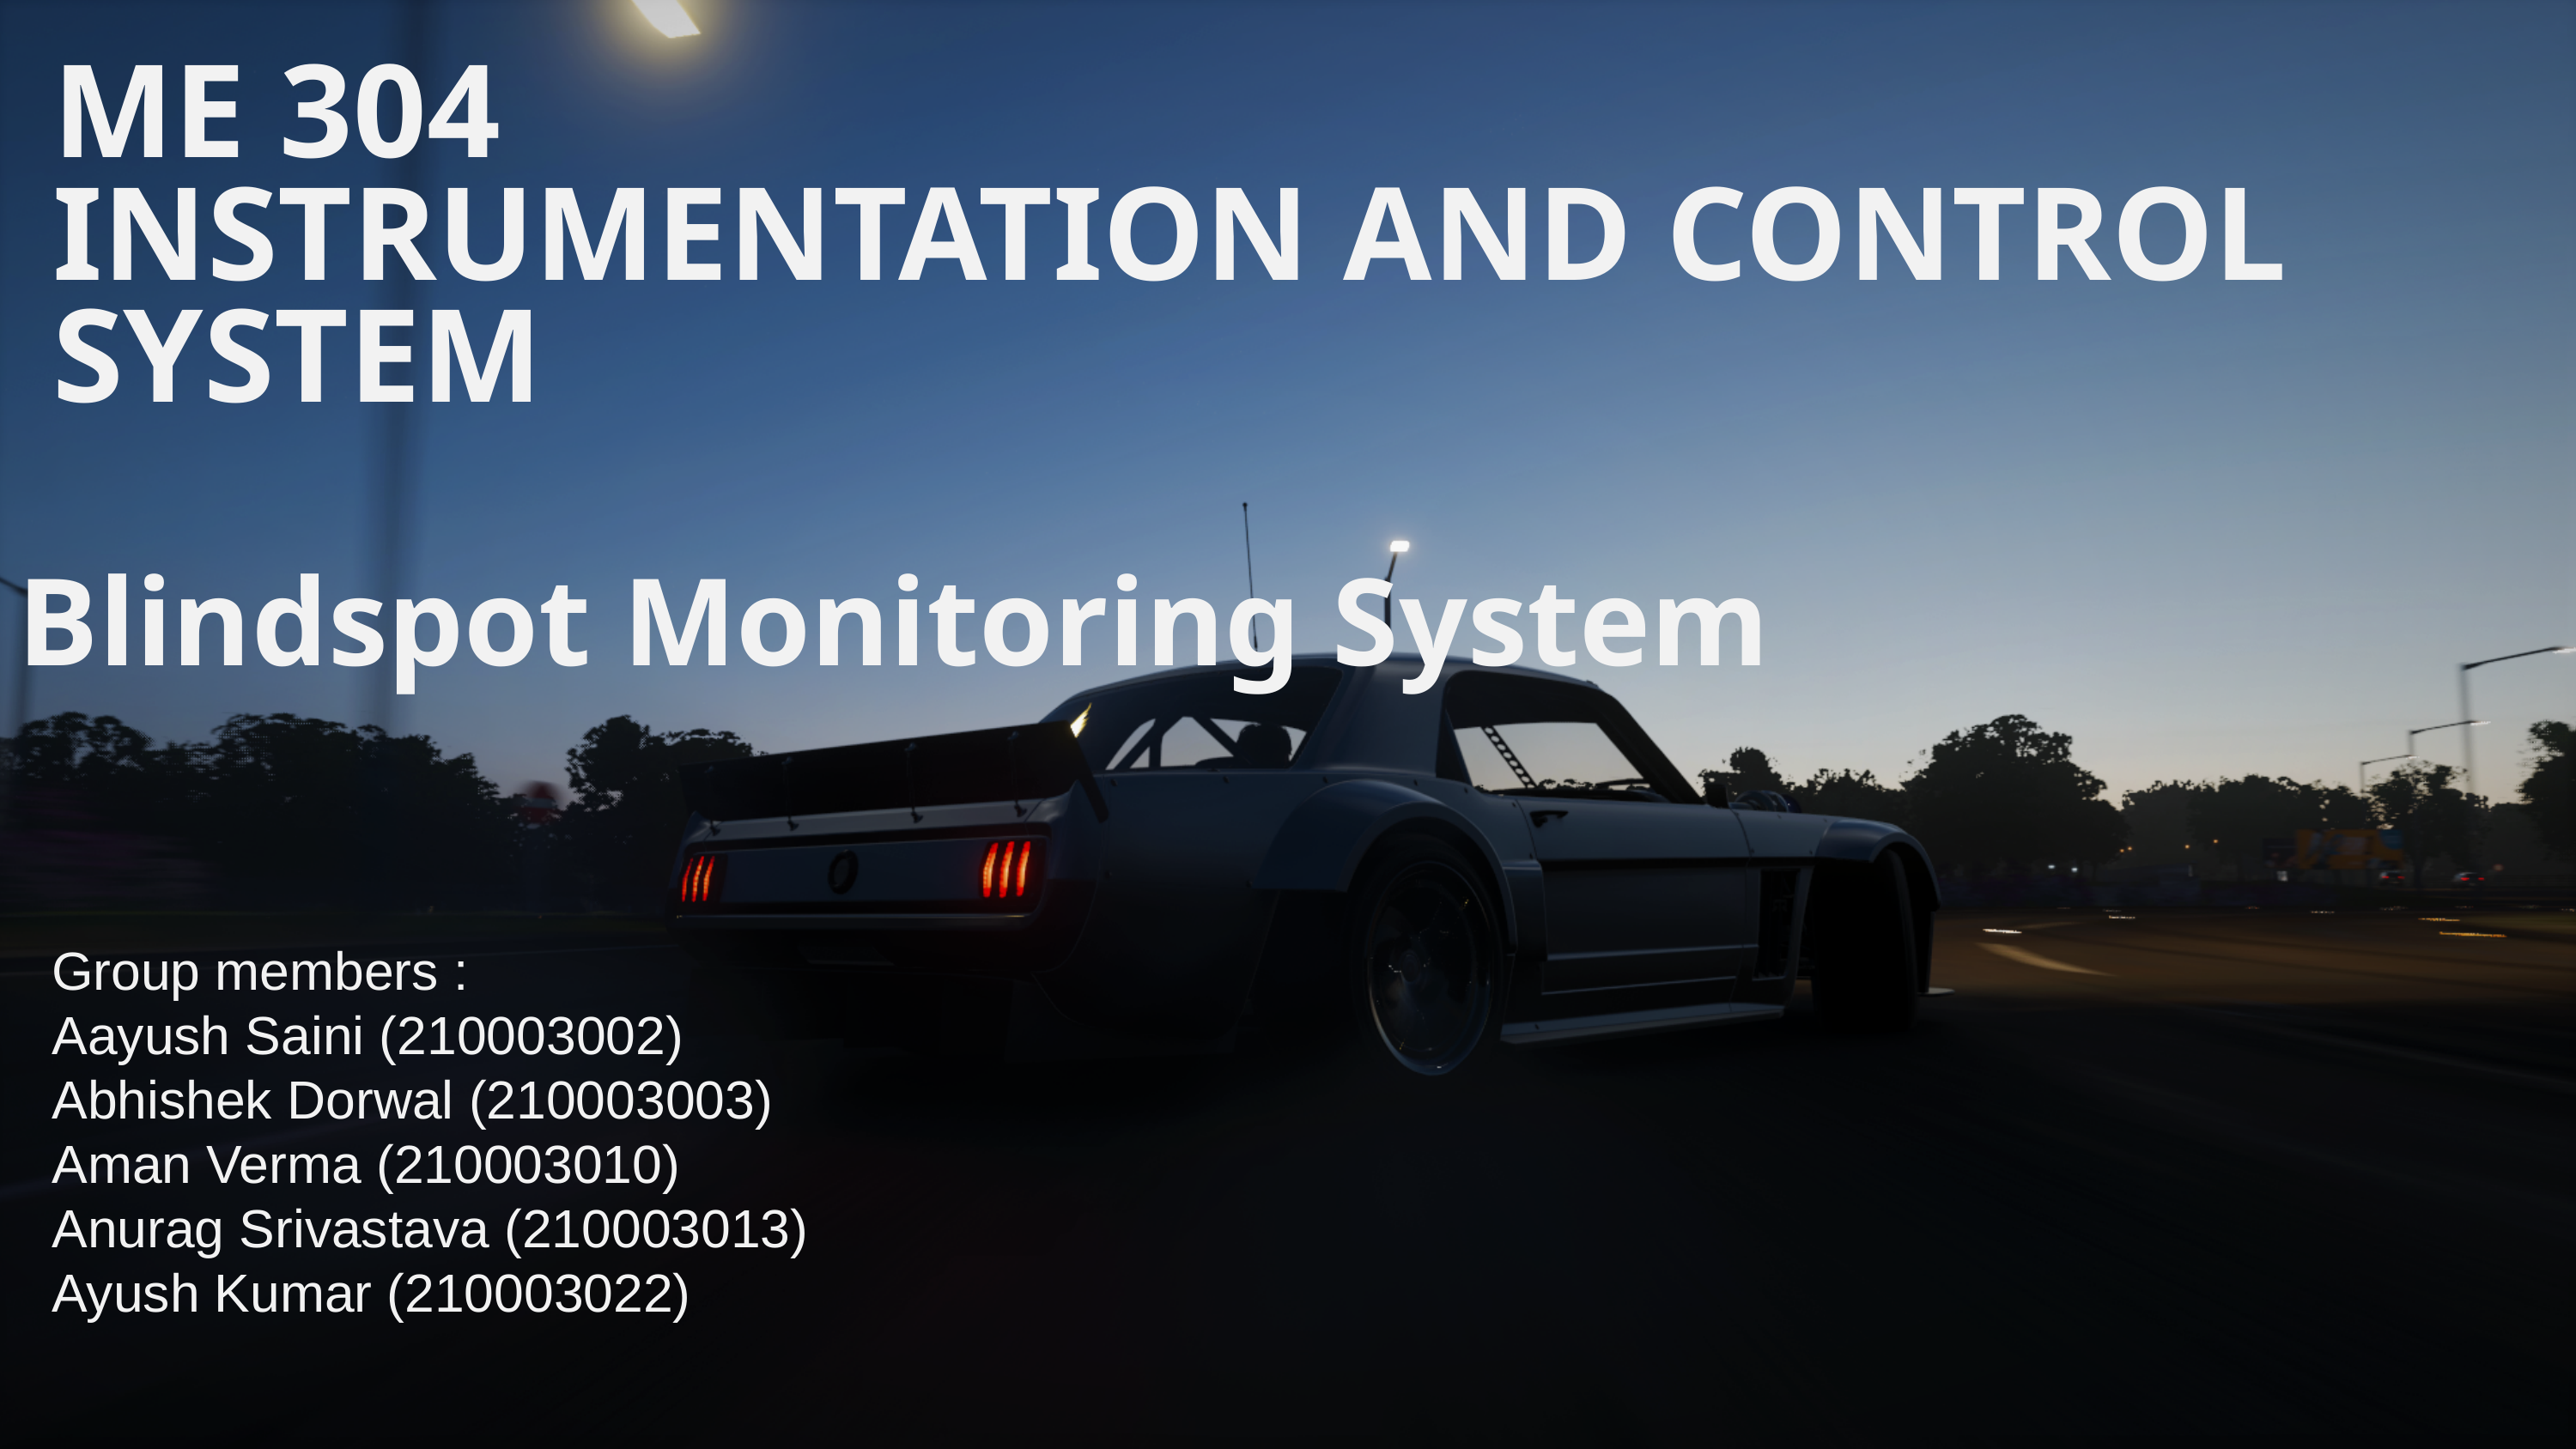

ME 304
INSTRUMENTATION AND CONTROL 
SYSTEM
Blindspot Monitoring System
Group members :
Aayush Saini (210003002)
Abhishek Dorwal (210003003)
Aman Verma (210003010)
Anurag Srivastava (210003013)
Ayush Kumar (210003022)